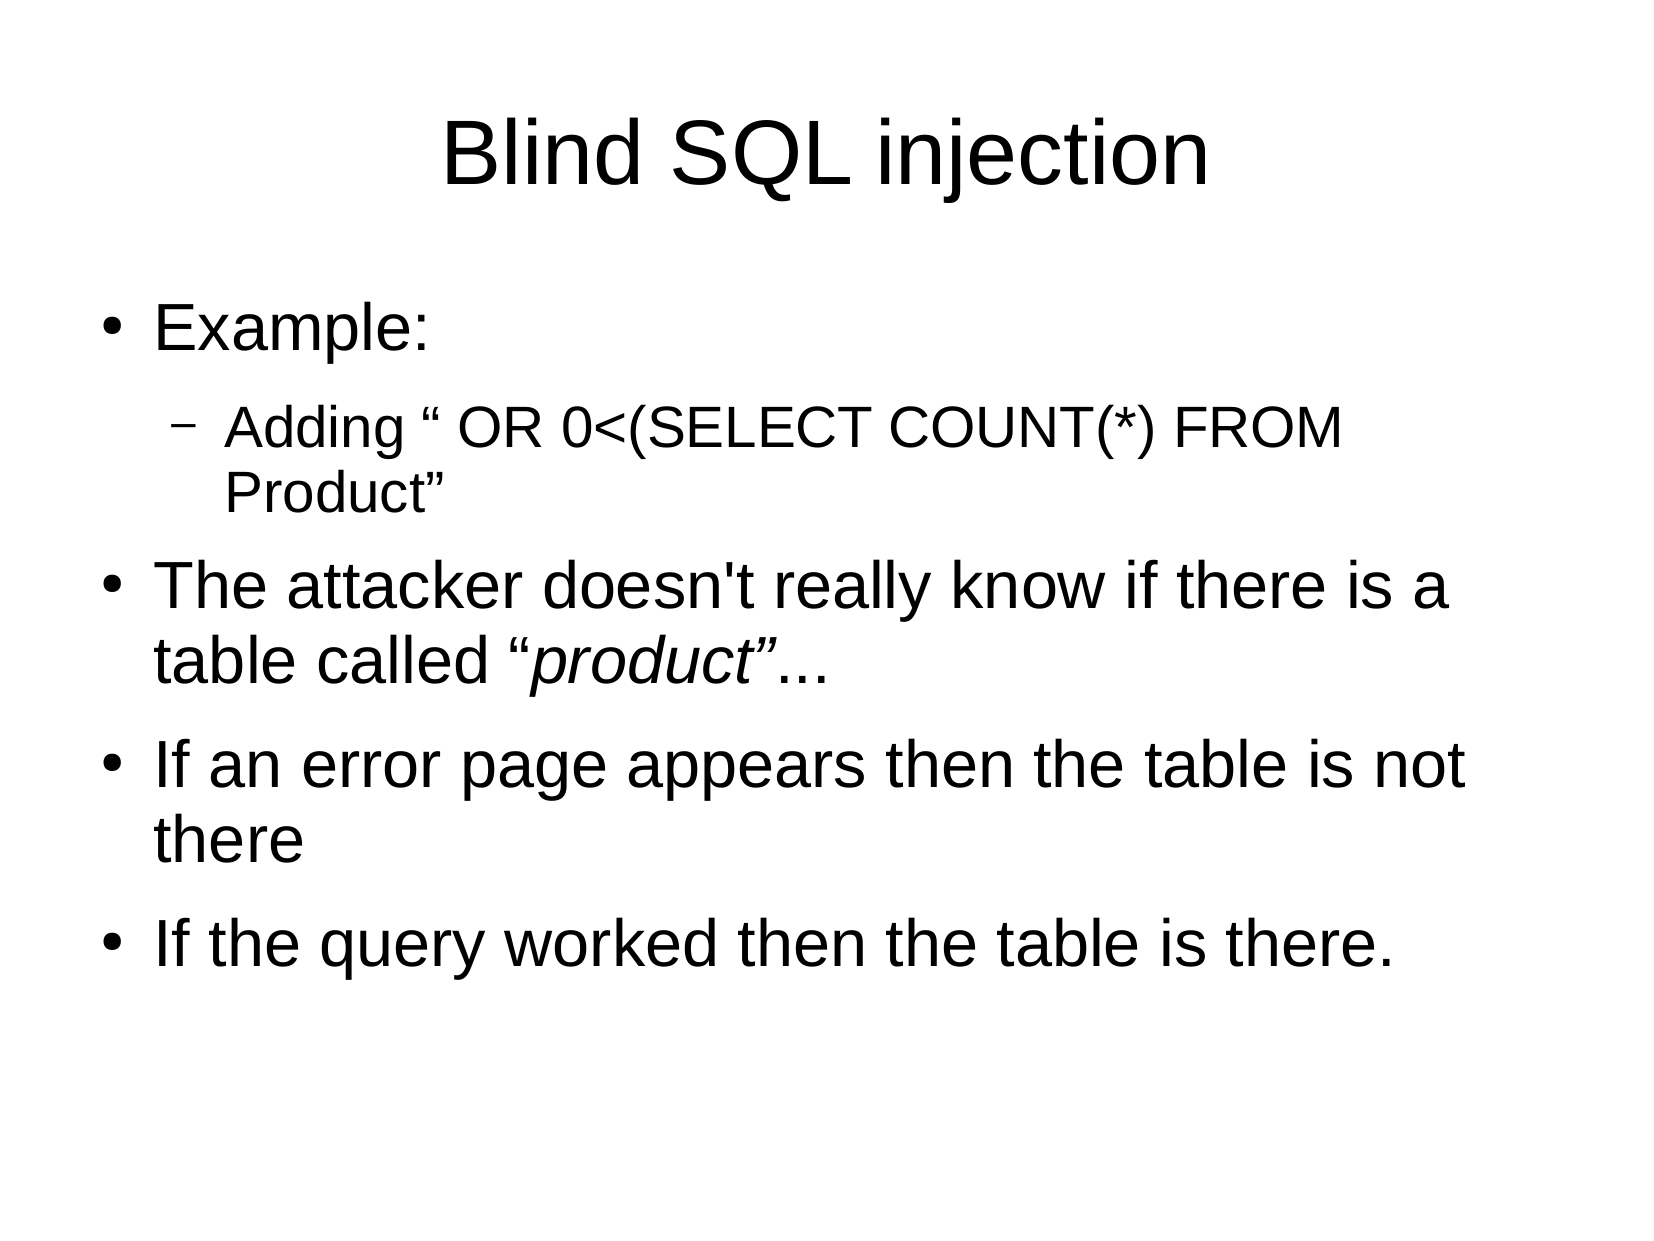

# Blind SQL injection
Example:
Adding “ OR 0<(SELECT COUNT(*) FROM Product”
The attacker doesn't really know if there is a table called “product”...
If an error page appears then the table is not there
If the query worked then the table is there.